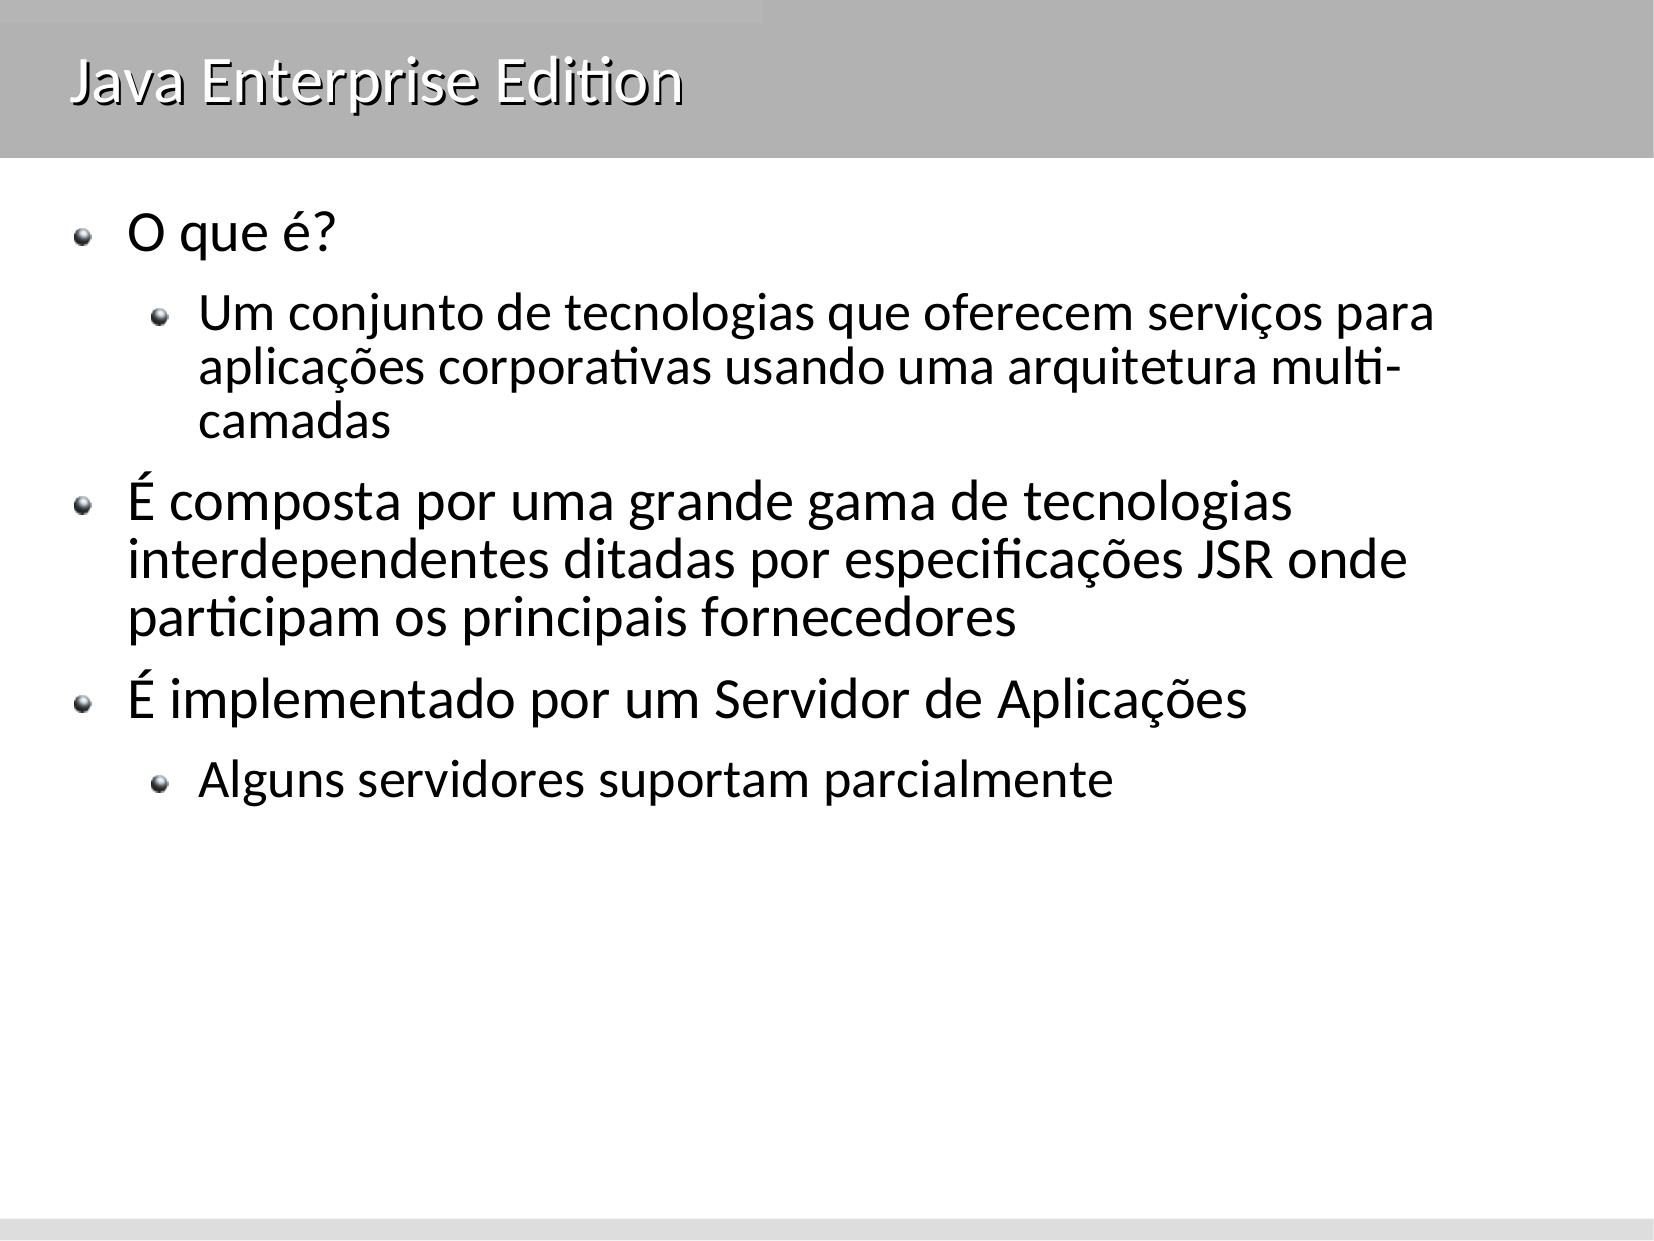

# Java Enterprise Edition
O que é?
Um conjunto de tecnologias que oferecem serviços para aplicações corporativas usando uma arquitetura multi-camadas
É composta por uma grande gama de tecnologias interdependentes ditadas por especificações JSR onde participam os principais fornecedores
É implementado por um Servidor de Aplicações
Alguns servidores suportam parcialmente